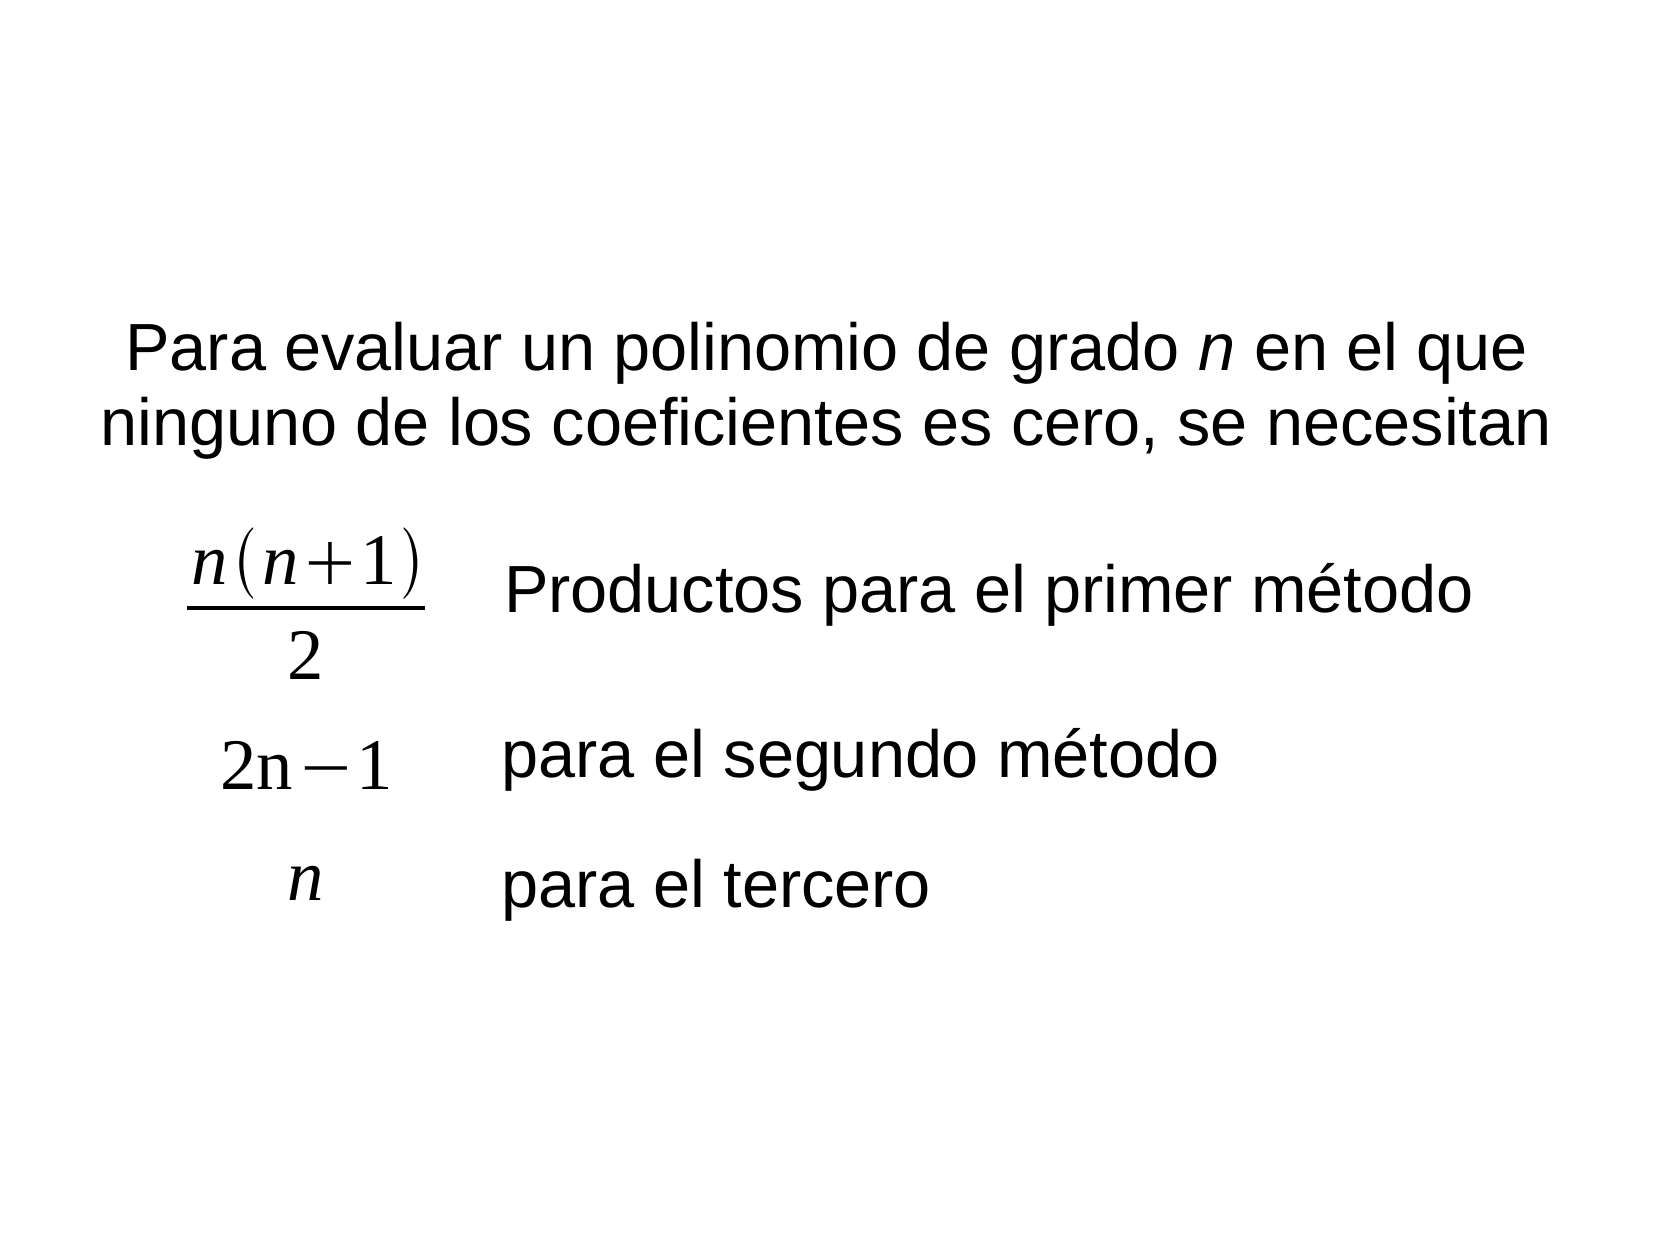

#
Para evaluar un polinomio de grado n en el que ninguno de los coeficientes es cero, se necesitan
Productos para el primer método
para el segundo método
para el tercero